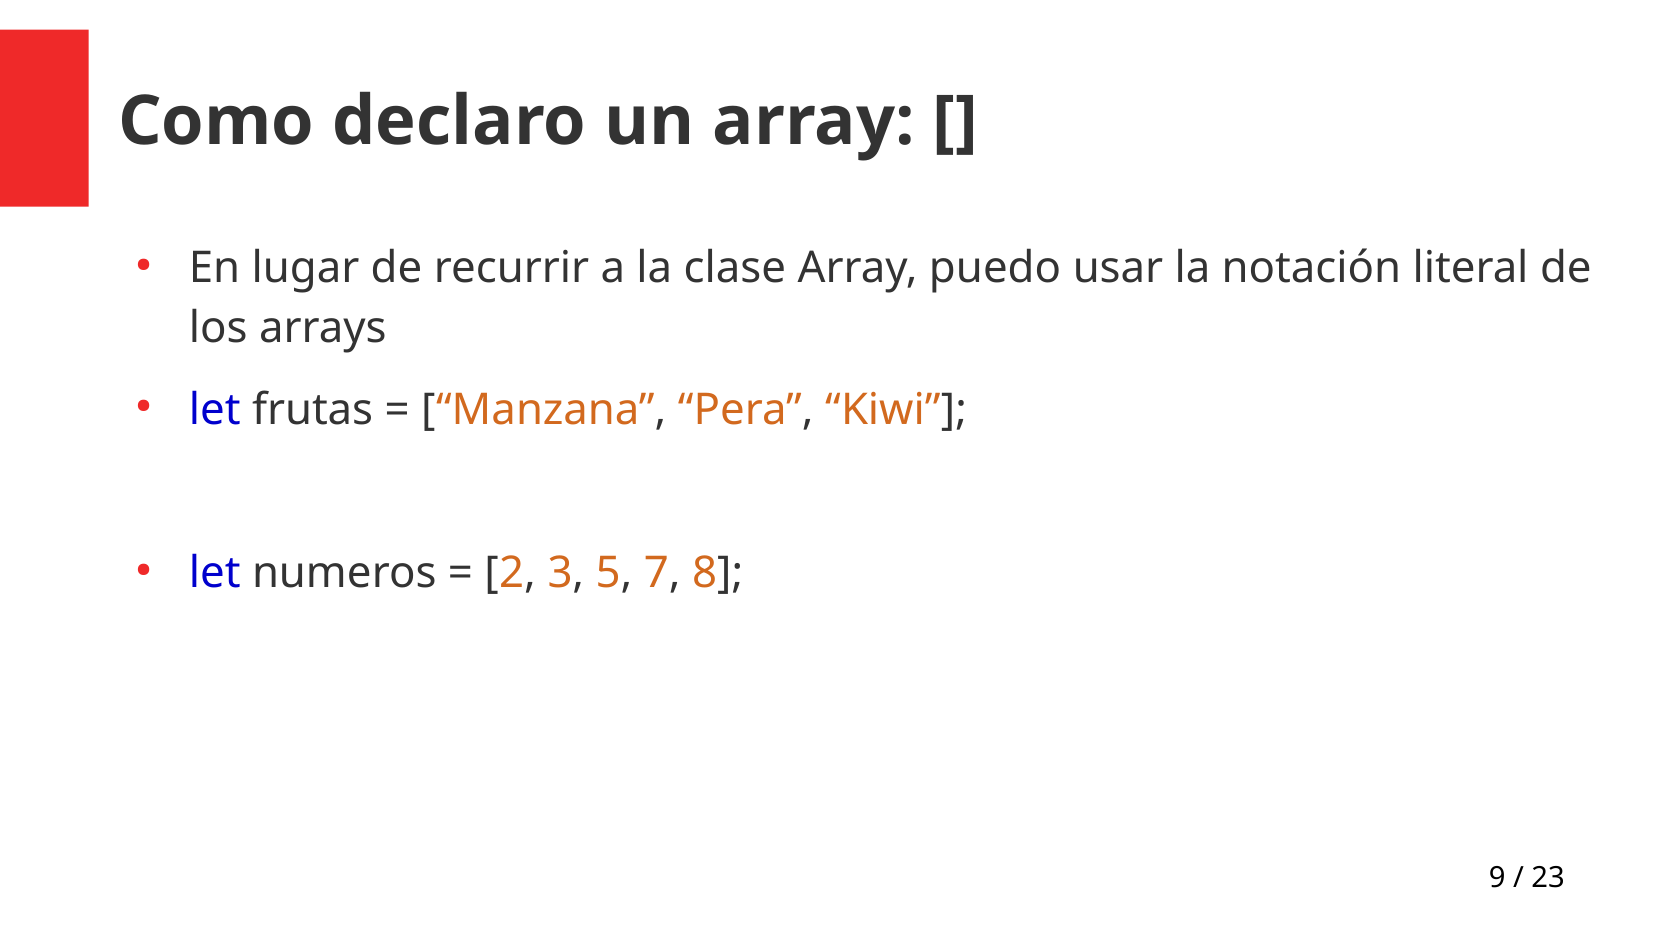

# Como declaro un array: []
En lugar de recurrir a la clase Array, puedo usar la notación literal de los arrays
let frutas = [“Manzana”, “Pera”, “Kiwi”];
let numeros = [2, 3, 5, 7, 8];
9